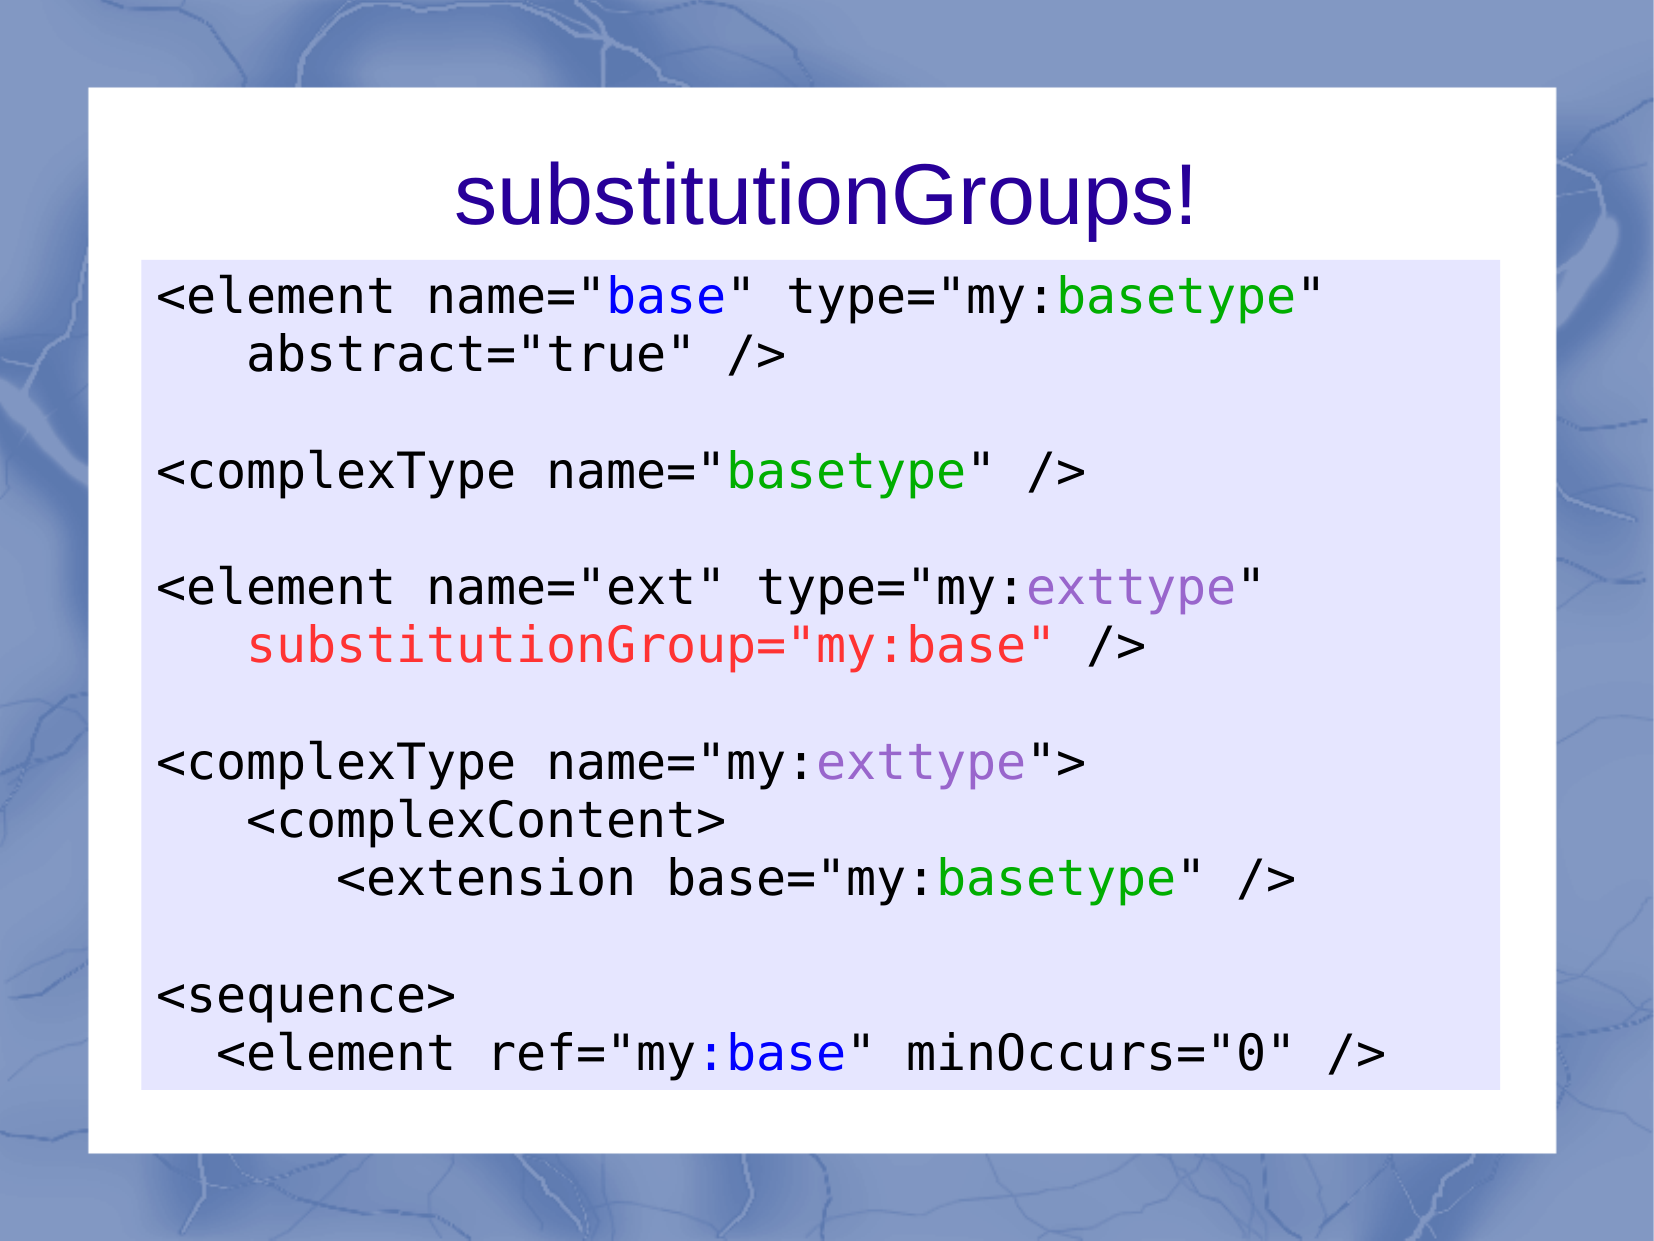

# substitutionGroups!
<element name="base" type="my:basetype"
 abstract="true" />
<complexType name="basetype" />
<element name="ext" type="my:exttype"
 substitutionGroup="my:base" />
<complexType name="my:exttype">
 <complexContent>
 <extension base="my:basetype" />
<sequence>
 <element ref="my:base" minOccurs="0" />